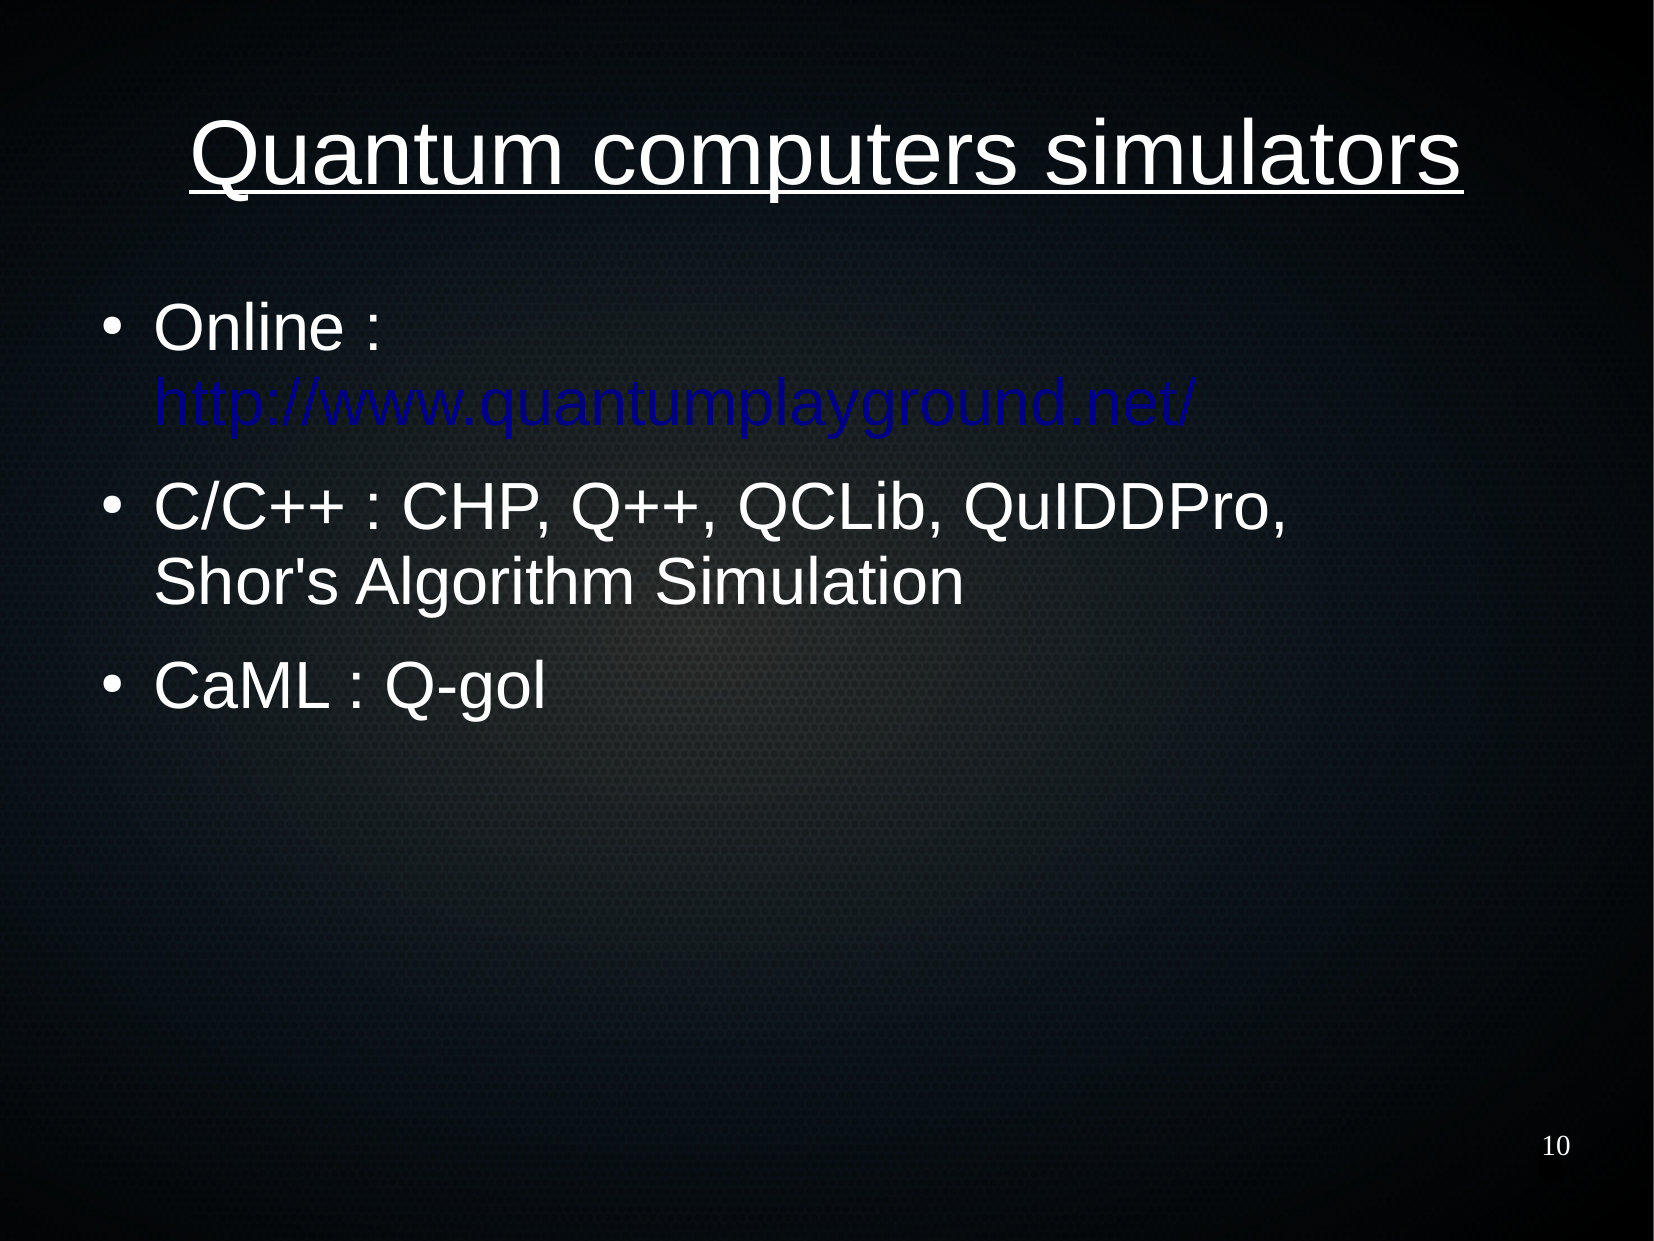

# Quantum computers simulators
Online : http://www.quantumplayground.net/
C/C++ : CHP, Q++, QCLib, QuIDDPro, Shor's Algorithm Simulation
CaML : Q-gol
10